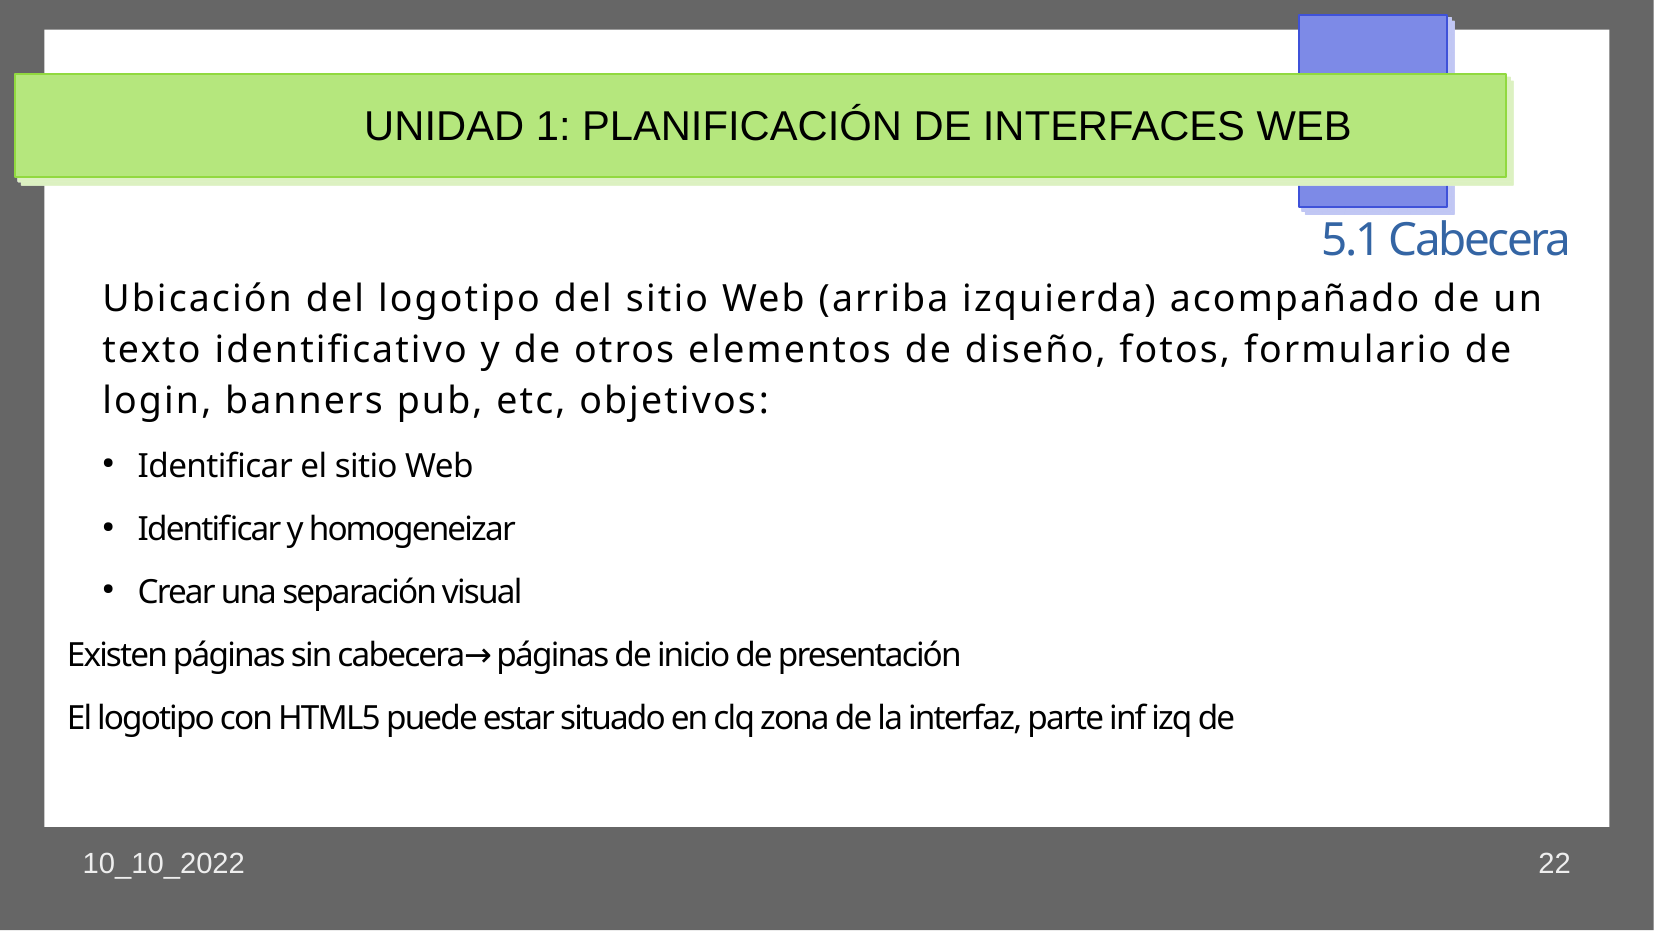

# UNIDAD 1: PLANIFICACIÓN DE INTERFACES WEB
5.1 Cabecera
Ubicación del logotipo del sitio Web (arriba izquierda) acompañado de un texto identificativo y de otros elementos de diseño, fotos, formulario de login, banners pub, etc, objetivos:
Identificar el sitio Web
Identificar y homogeneizar
Crear una separación visual
Existen páginas sin cabecera→ páginas de inicio de presentación
El logotipo con HTML5 puede estar situado en clq zona de la interfaz, parte inf izq de
10_10_2022
22